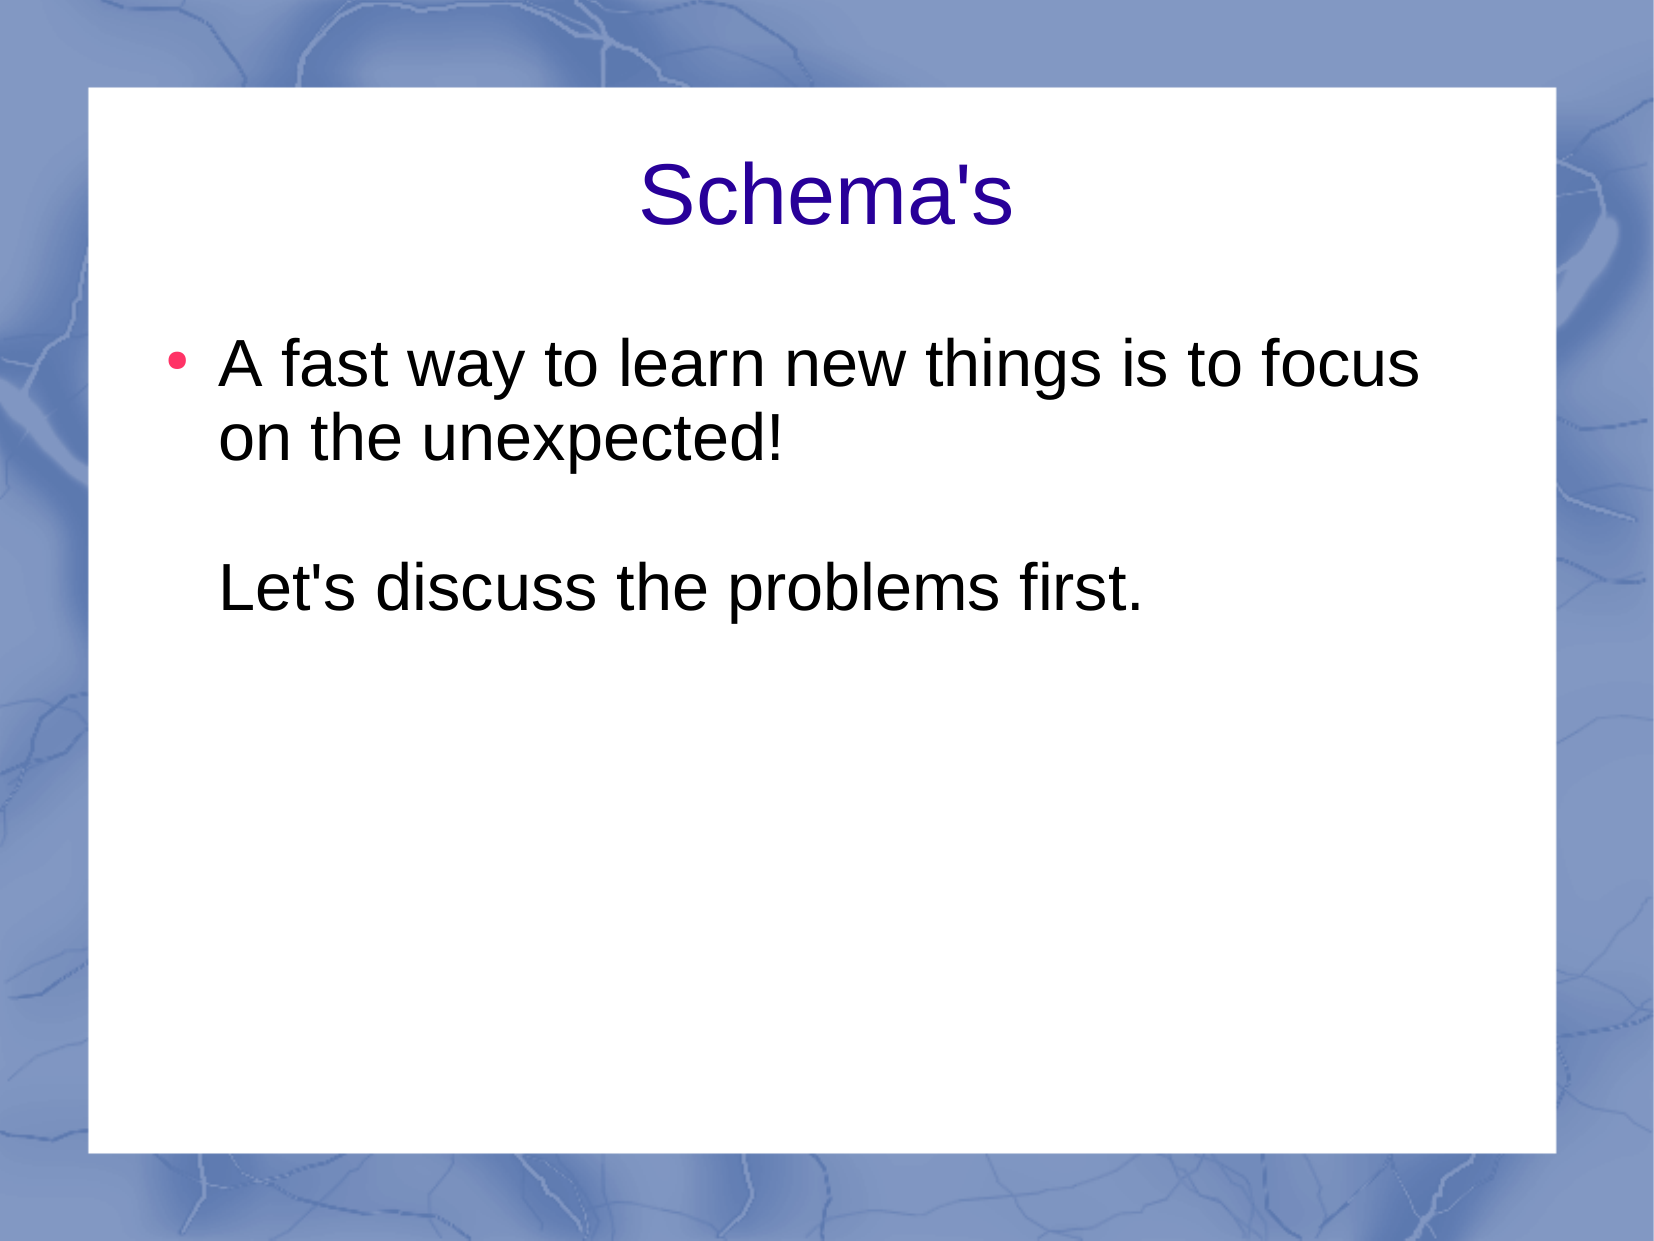

# Schema's
A fast way to learn new things is to focus on the unexpected!
Let's discuss the problems first.